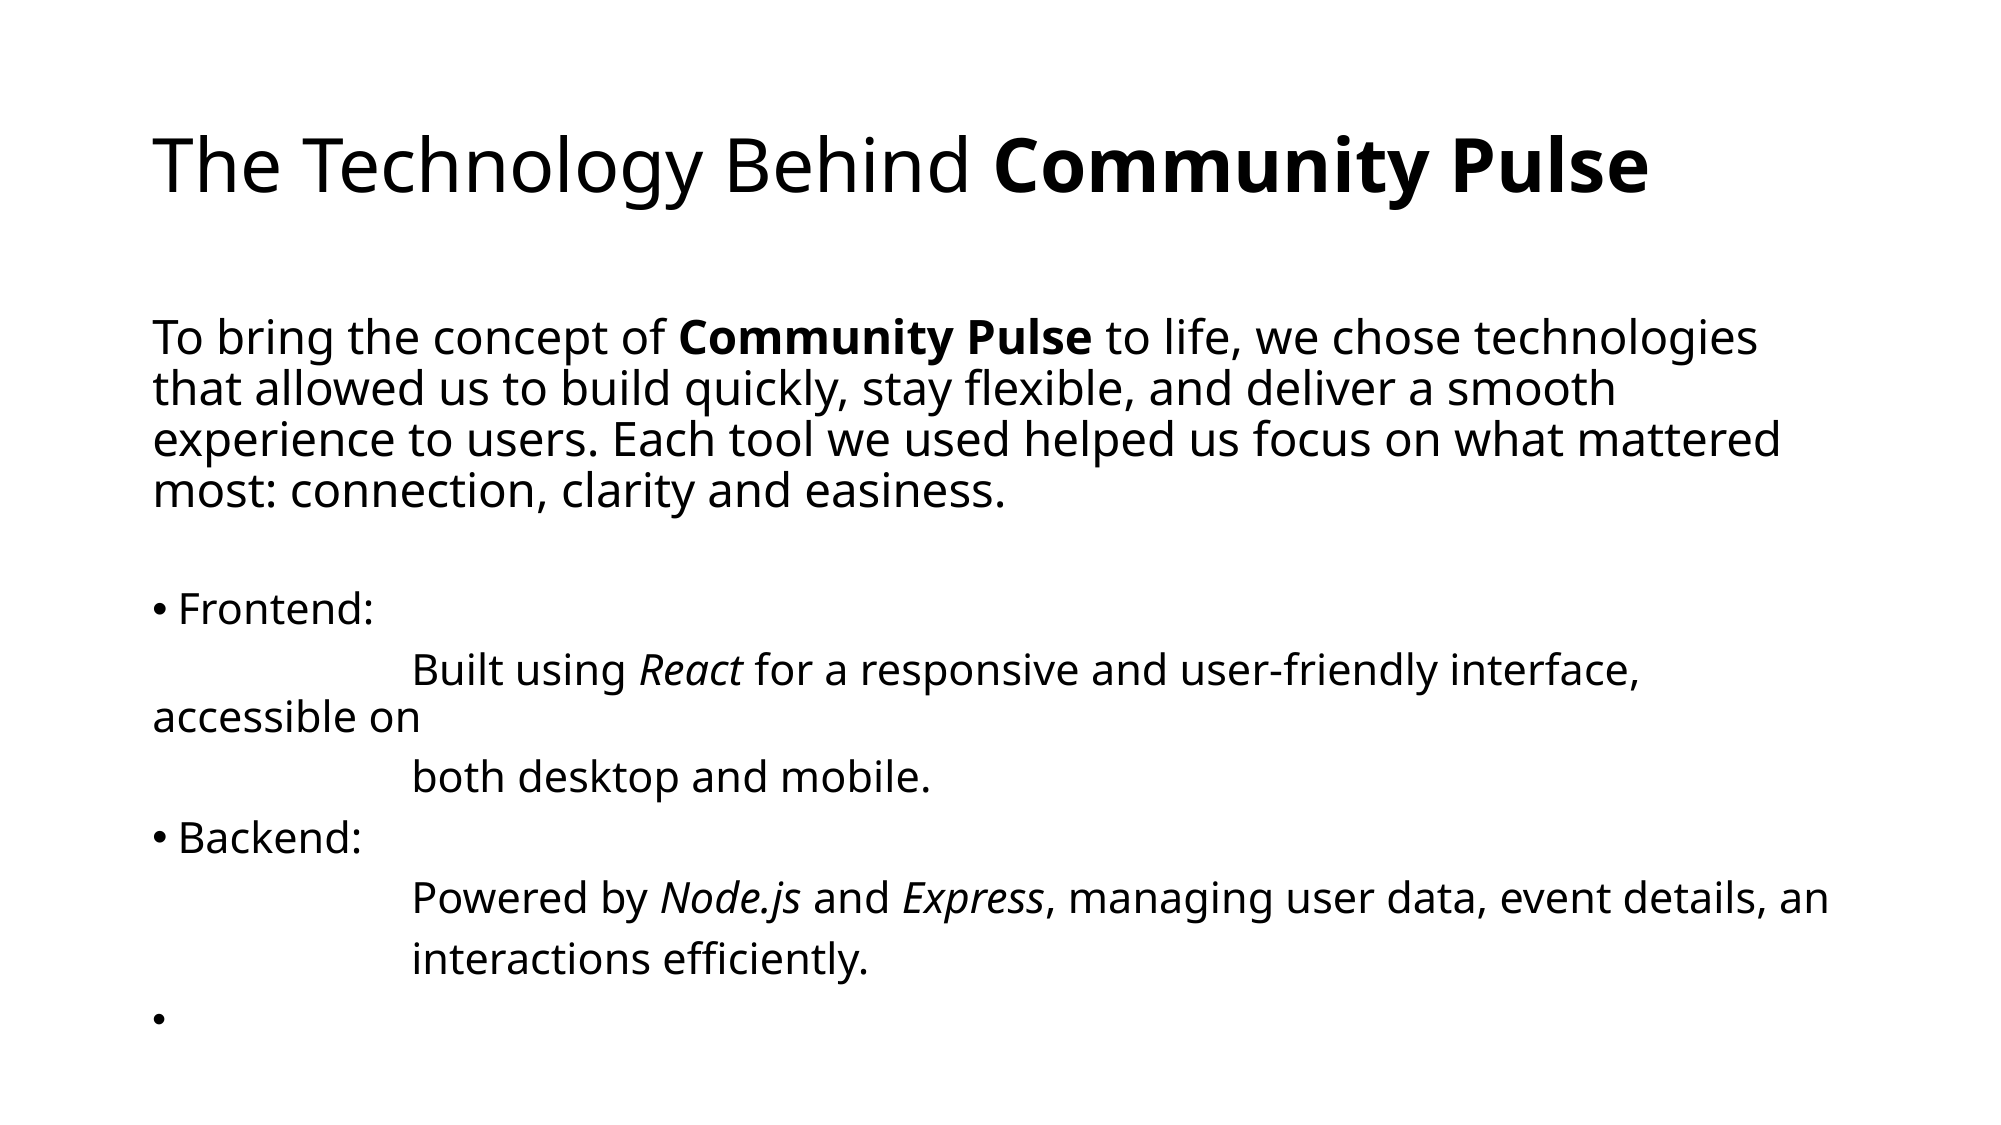

# The Technology Behind Community Pulse
To bring the concept of Community Pulse to life, we chose technologies that allowed us to build quickly, stay flexible, and deliver a smooth experience to users. Each tool we used helped us focus on what mattered most: connection, clarity and easiness.
Frontend:
 Built using React for a responsive and user-friendly interface, accessible on
 both desktop and mobile.
Backend:
 Powered by Node.js and Express, managing user data, event details, an
 interactions efficiently.